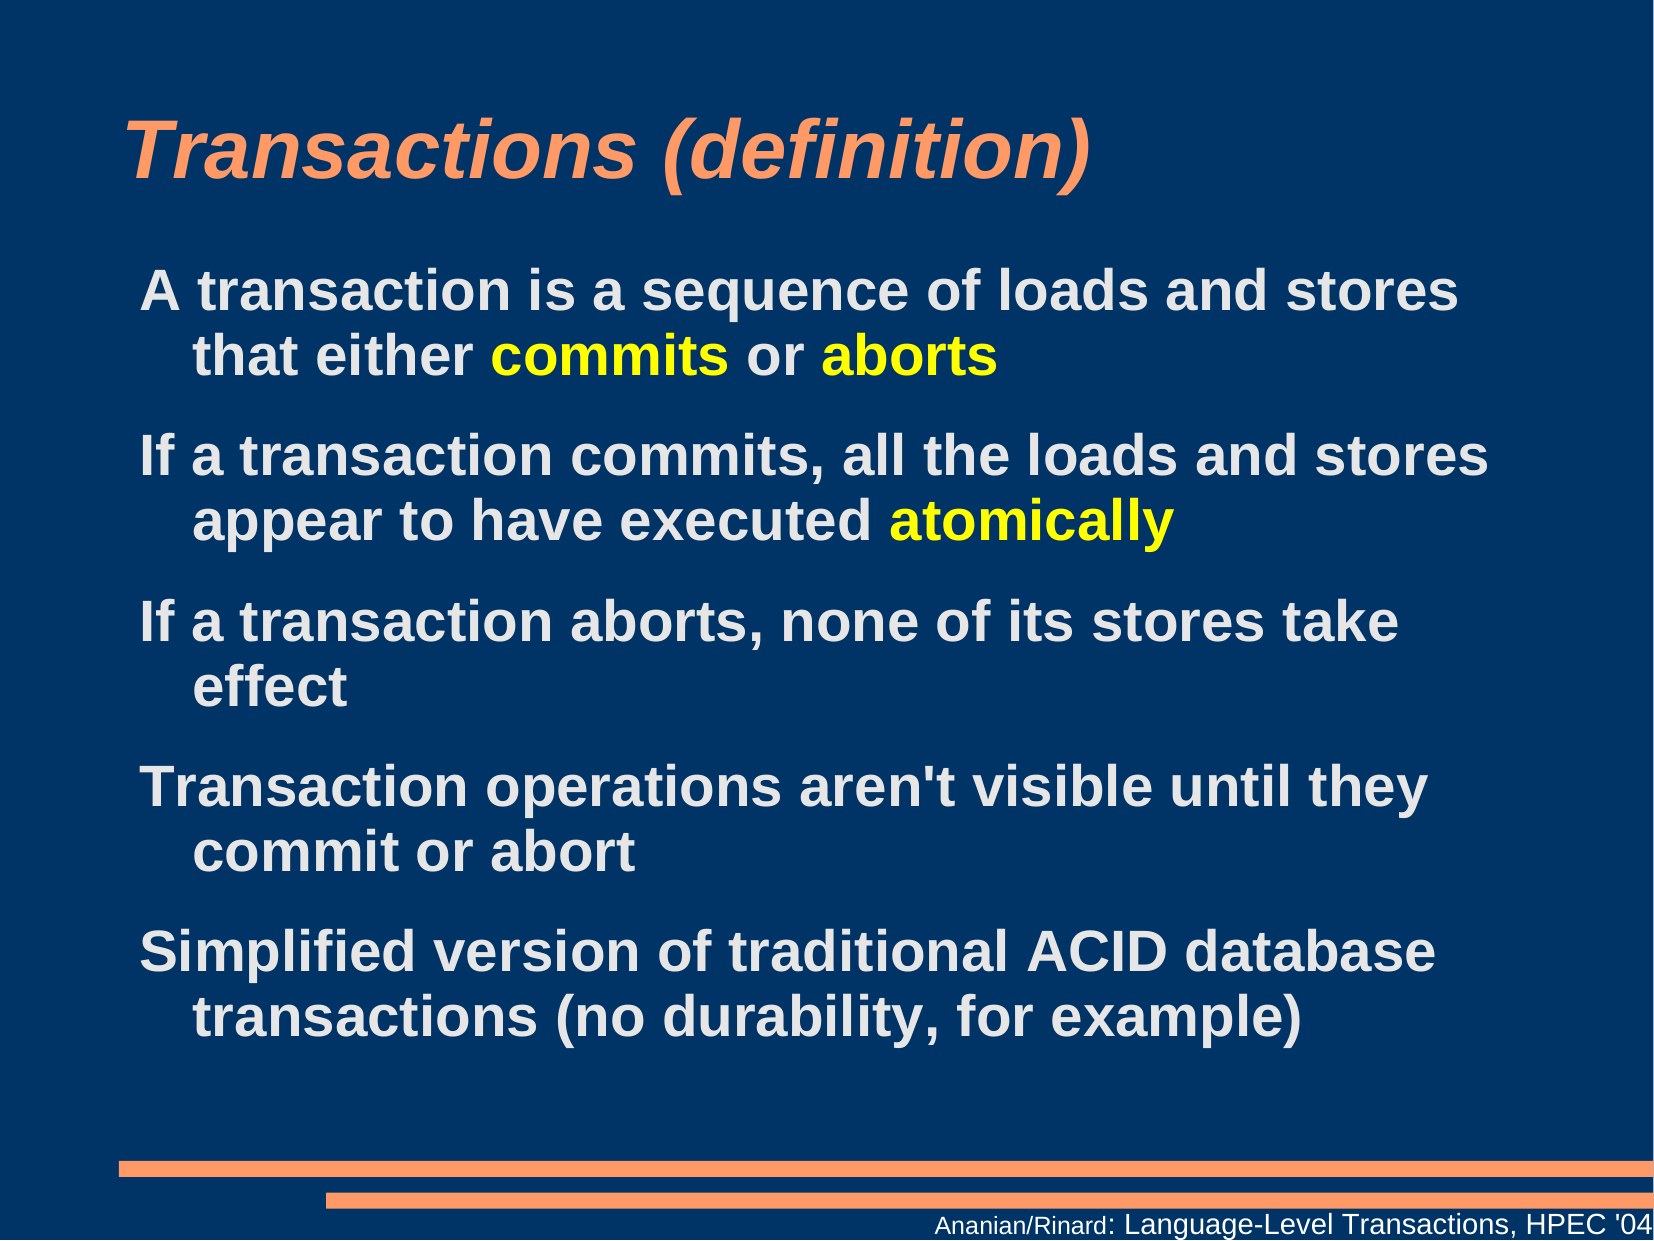

# Transactions (definition)
A transaction is a sequence of loads and stores that either commits or aborts
If a transaction commits, all the loads and stores appear to have executed atomically
If a transaction aborts, none of its stores take effect
Transaction operations aren't visible until they commit or abort
Simplified version of traditional ACID database transactions (no durability, for example)